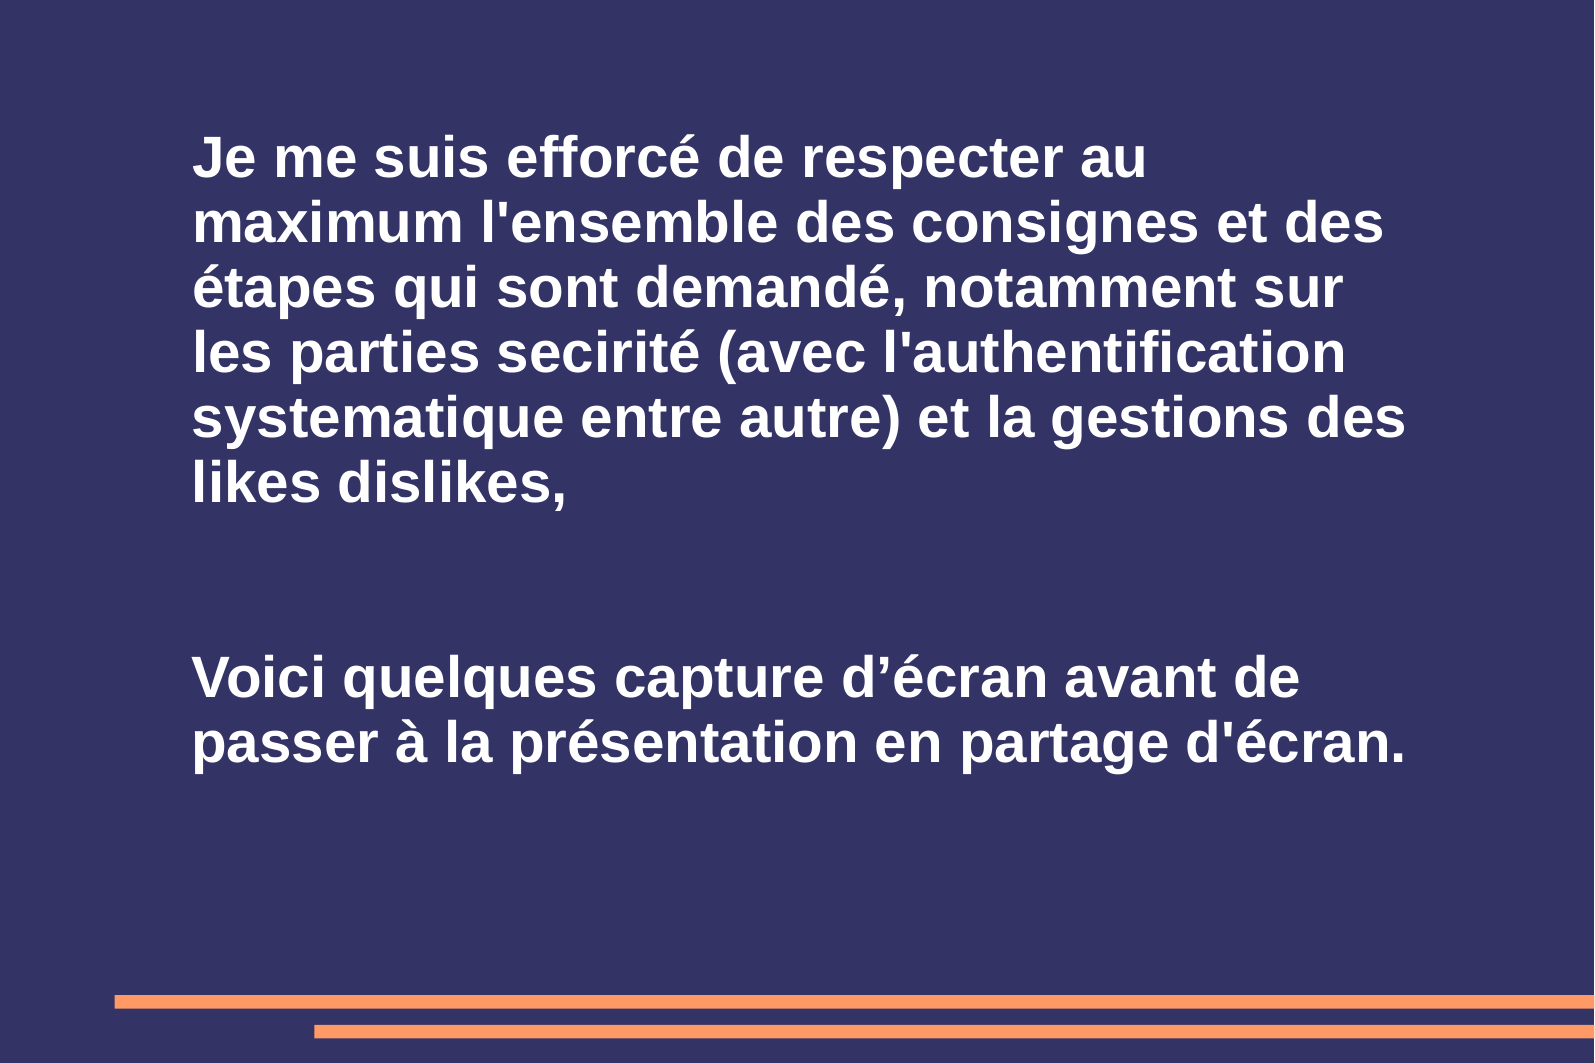

Je me suis efforcé de respecter au maximum l'ensemble des consignes et des étapes qui sont demandé, notamment sur les parties secirité (avec l'authentification systematique entre autre) et la gestions des likes dislikes,
Voici quelques capture d’écran avant de passer à la présentation en partage d'écran.